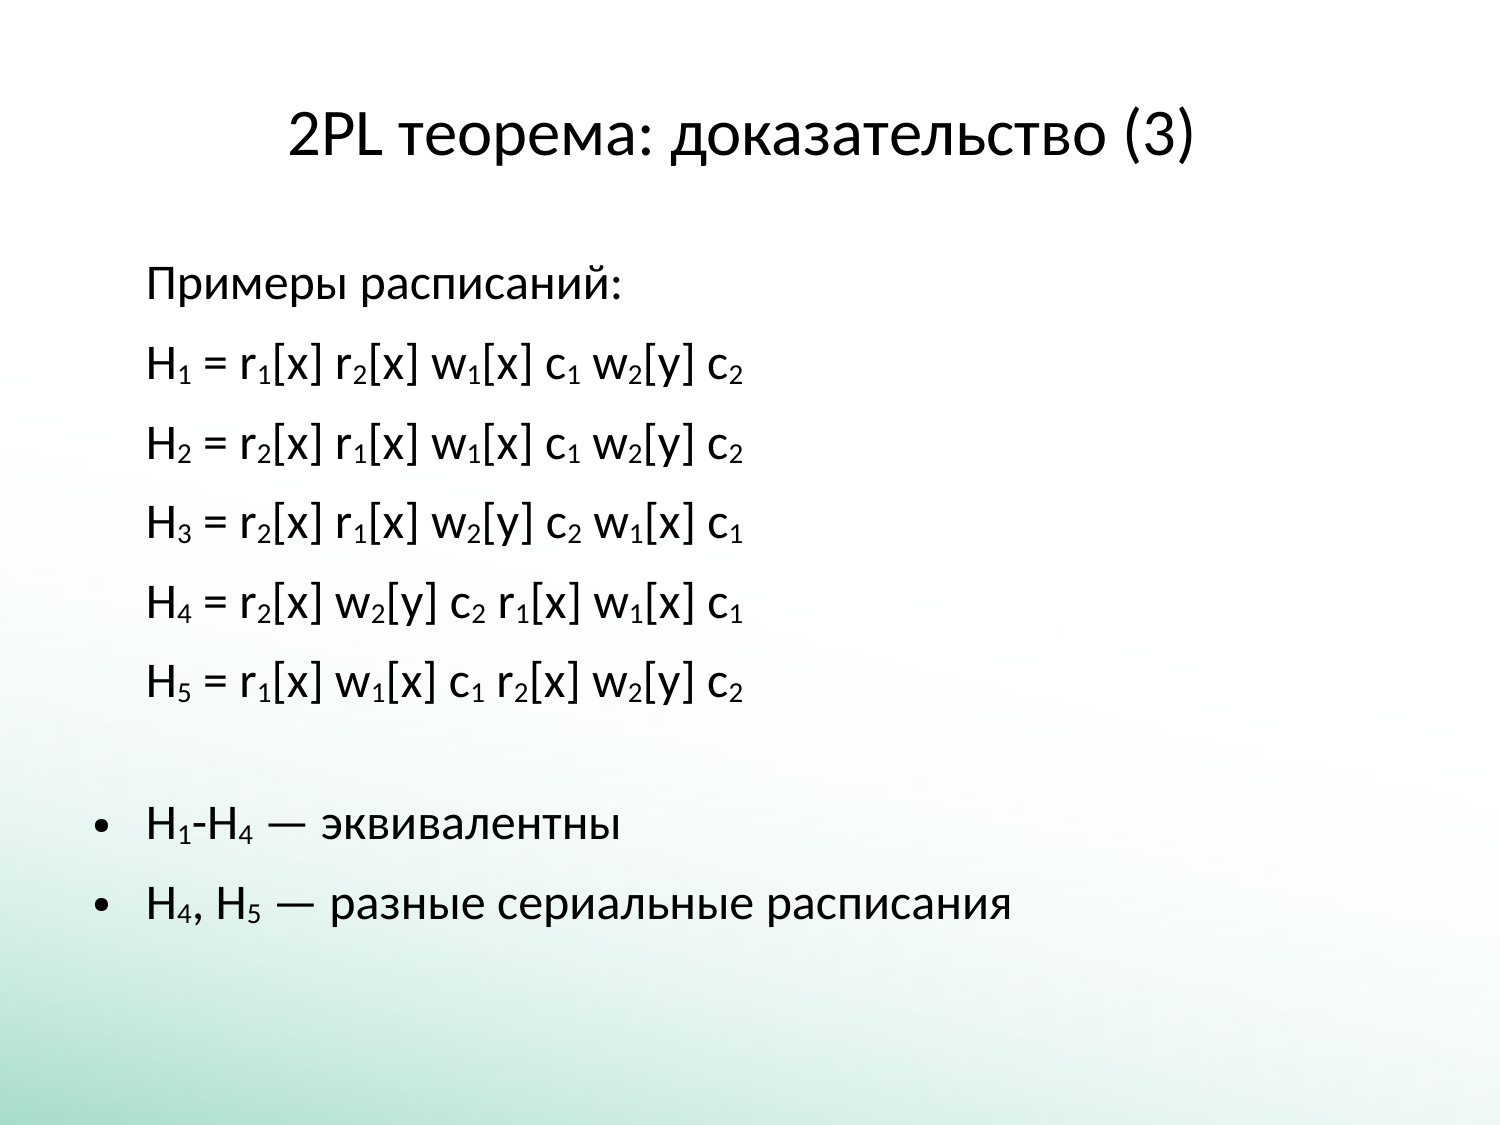

# 2PL теорема: доказательство (3)
Примеры расписаний:
H1 = r1[x] r2[x] w1[x] c1 w2[y] c2
H2 = r2[x] r1[x] w1[x] c1 w2[y] c2
H3 = r2[x] r1[x] w2[y] c2 w1[x] c1
H4 = r2[x] w2[y] c2 r1[x] w1[x] c1
H5 = r1[x] w1[x] c1 r2[x] w2[y] c2
H1-H4 — эквивалентны
H4, H5 — разные сериальные расписания